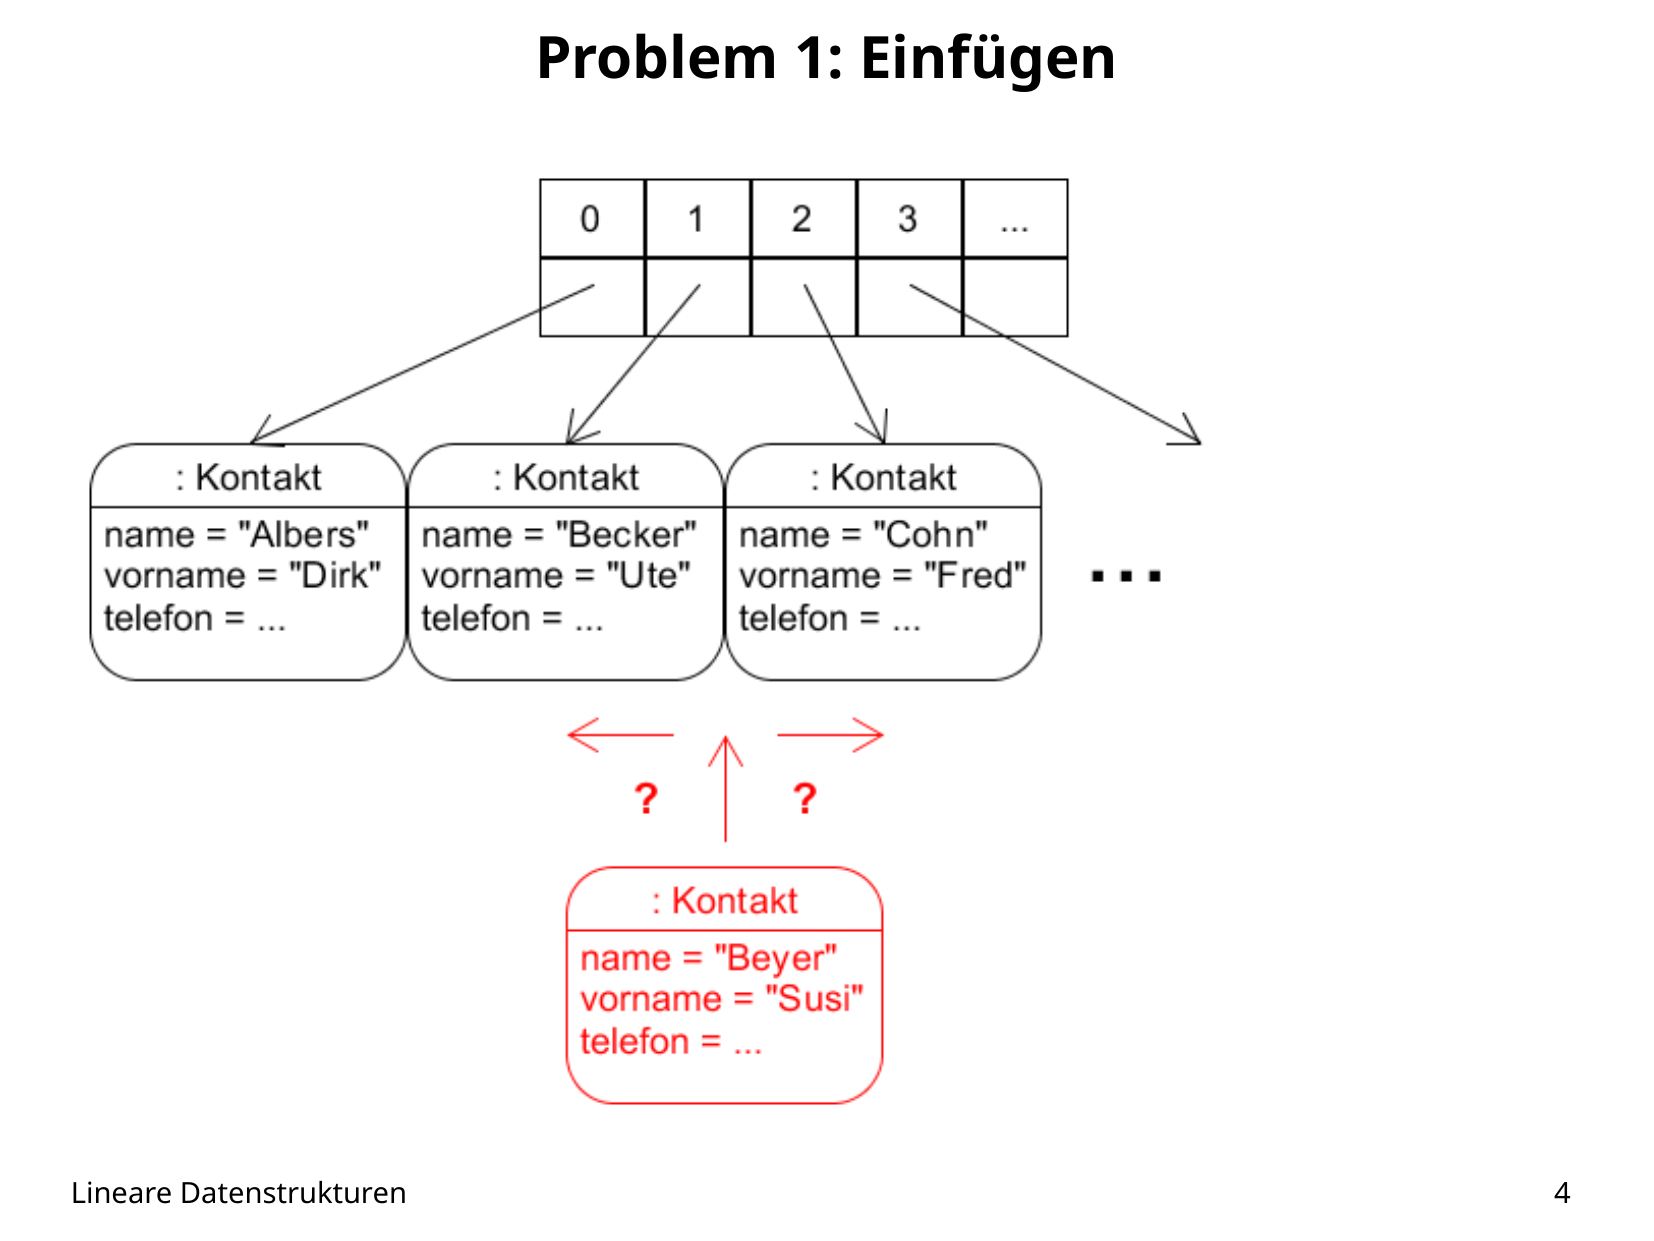

# Problem 1: Einfügen
Lineare Datenstrukturen
4